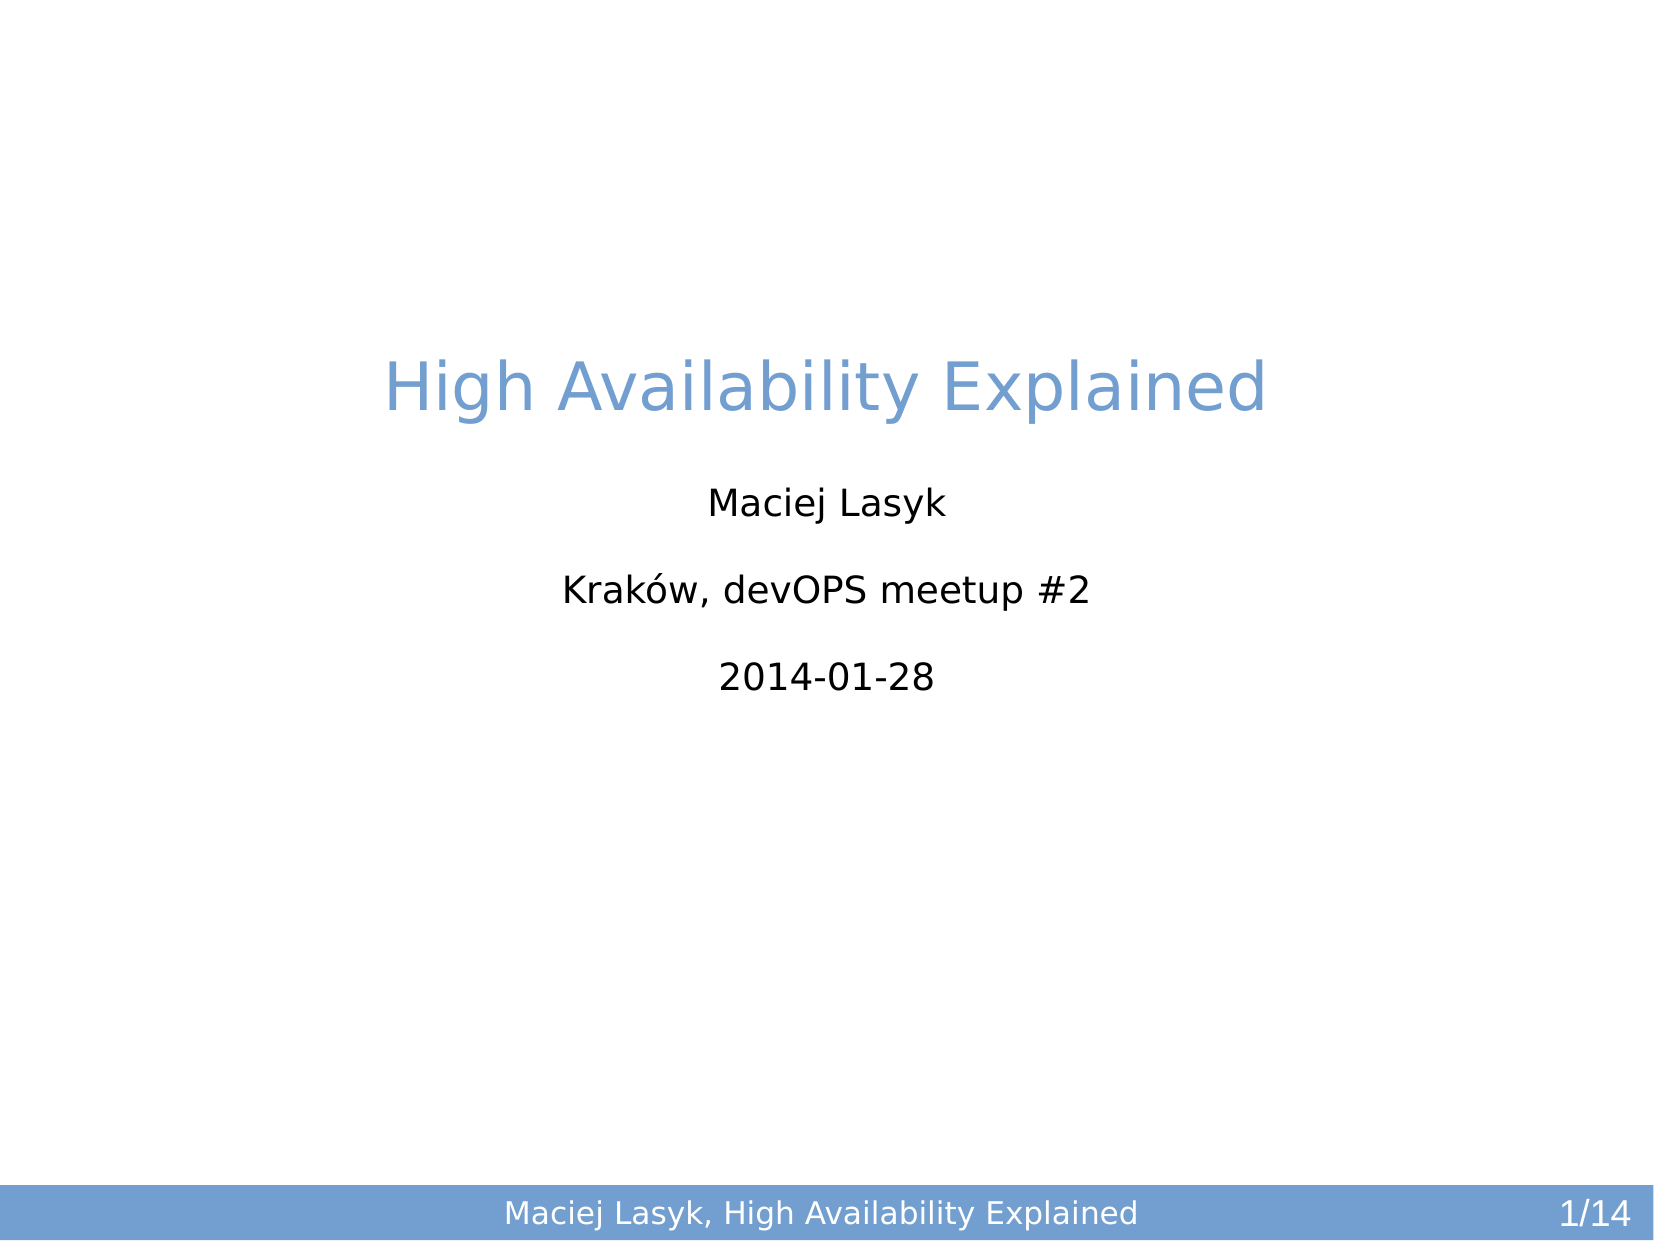

High Availability Explained
Maciej Lasyk
Kraków, devOPS meetup #2
2014-01-28
 1/14
Maciej Lasyk, High Availability Explained